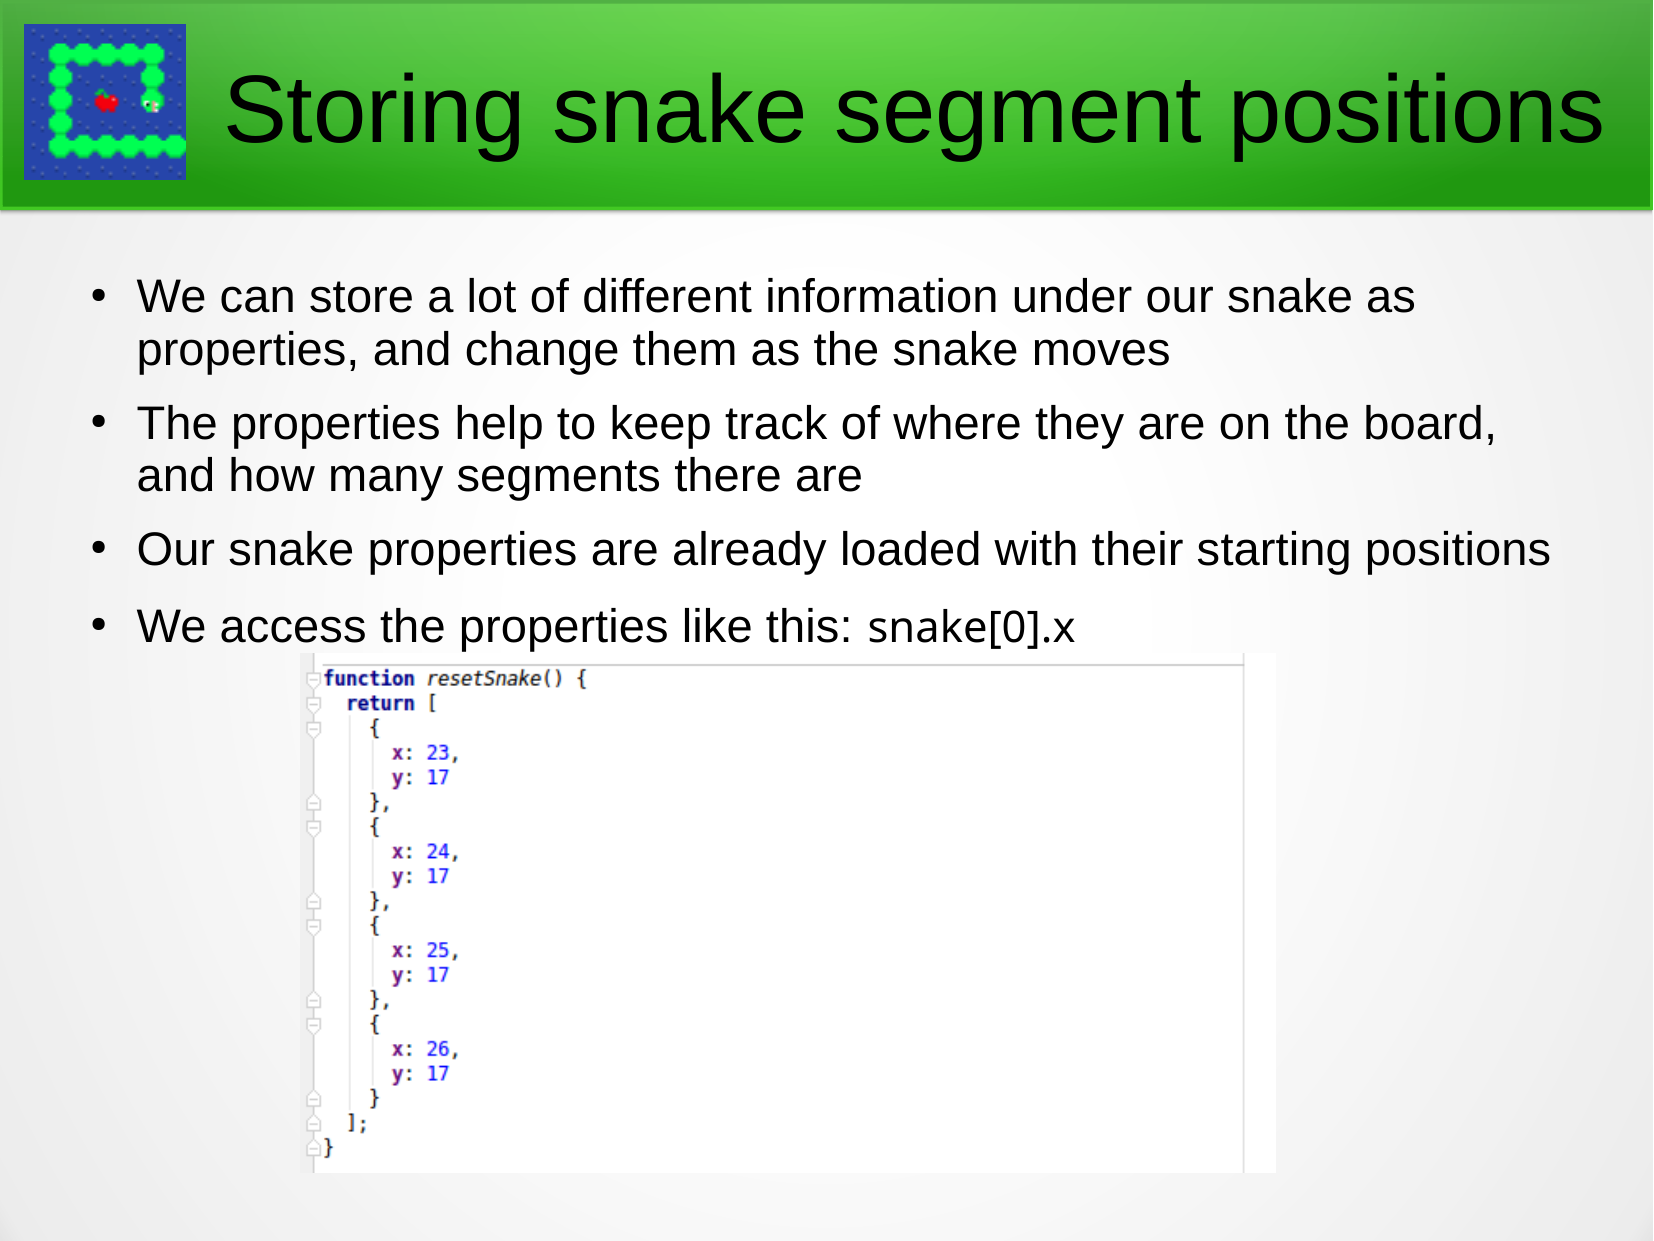

# Storing snake segment positions
We can store a lot of different information under our snake as properties, and change them as the snake moves
The properties help to keep track of where they are on the board, and how many segments there are
Our snake properties are already loaded with their starting positions
We access the properties like this: snake[0].x